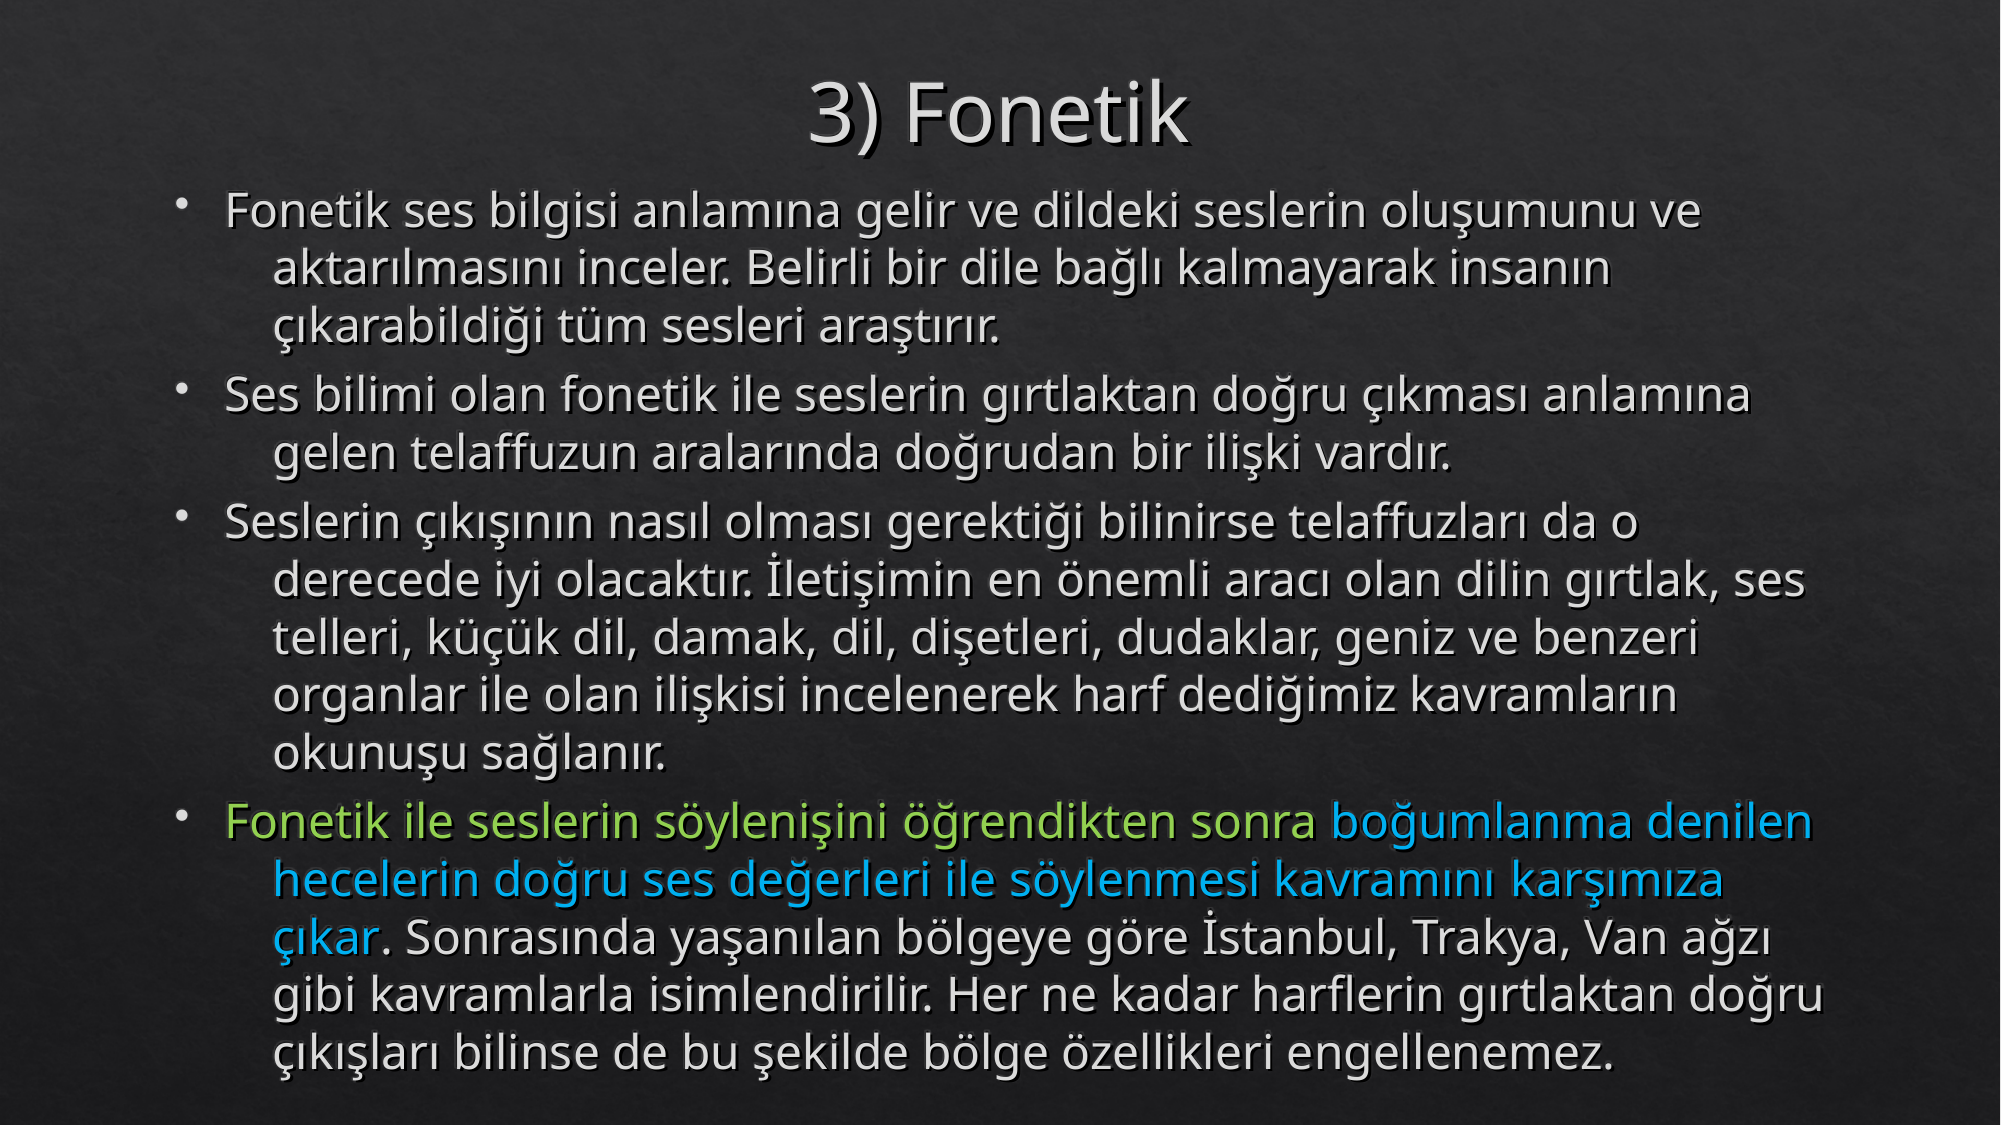

# 3) Fonetik
Fonetik ses bilgisi anlamına gelir ve dildeki seslerin oluşumunu ve aktarılmasını inceler. Belirli bir dile bağlı kalmayarak insanın çıkarabildiği tüm sesleri araştırır.
Ses bilimi olan fonetik ile seslerin gırtlaktan doğru çıkması anlamına gelen telaffuzun aralarında doğrudan bir ilişki vardır.
Seslerin çıkışının nasıl olması gerektiği bilinirse telaffuzları da o derecede iyi olacaktır. İletişimin en önemli aracı olan dilin gırtlak, ses telleri, küçük dil, damak, dil, dişetleri, dudaklar, geniz ve benzeri organlar ile olan ilişkisi incelenerek harf dediğimiz kavramların okunuşu sağlanır.
Fonetik ile seslerin söylenişini öğrendikten sonra boğumlanma denilen hecelerin doğru ses değerleri ile söylenmesi kavramını karşımıza çıkar. Sonrasında yaşanılan bölgeye göre İstanbul, Trakya, Van ağzı gibi kavramlarla isimlendirilir. Her ne kadar harflerin gırtlaktan doğru çıkışları bilinse de bu şekilde bölge özellikleri engellenemez.